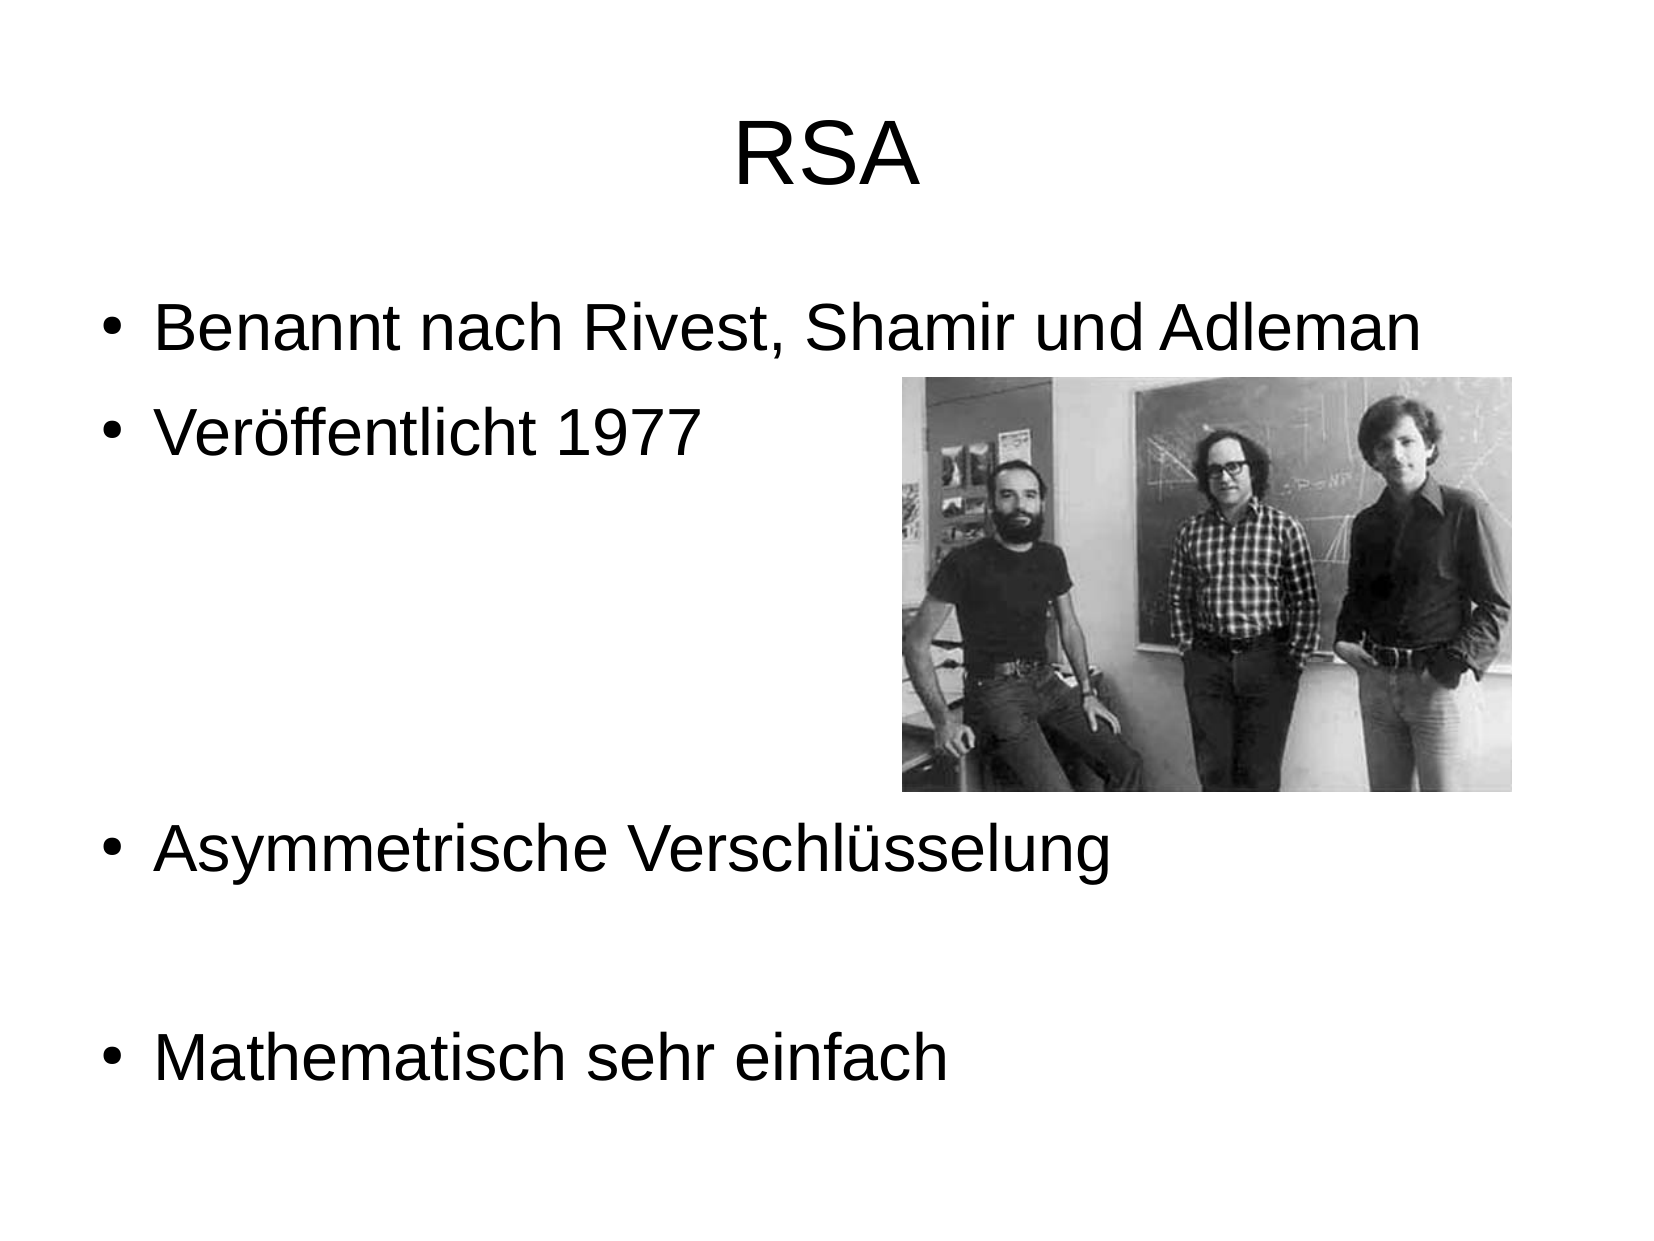

# RSA
Benannt nach Rivest, Shamir und Adleman
Veröffentlicht 1977
Asymmetrische Verschlüsselung
Mathematisch sehr einfach